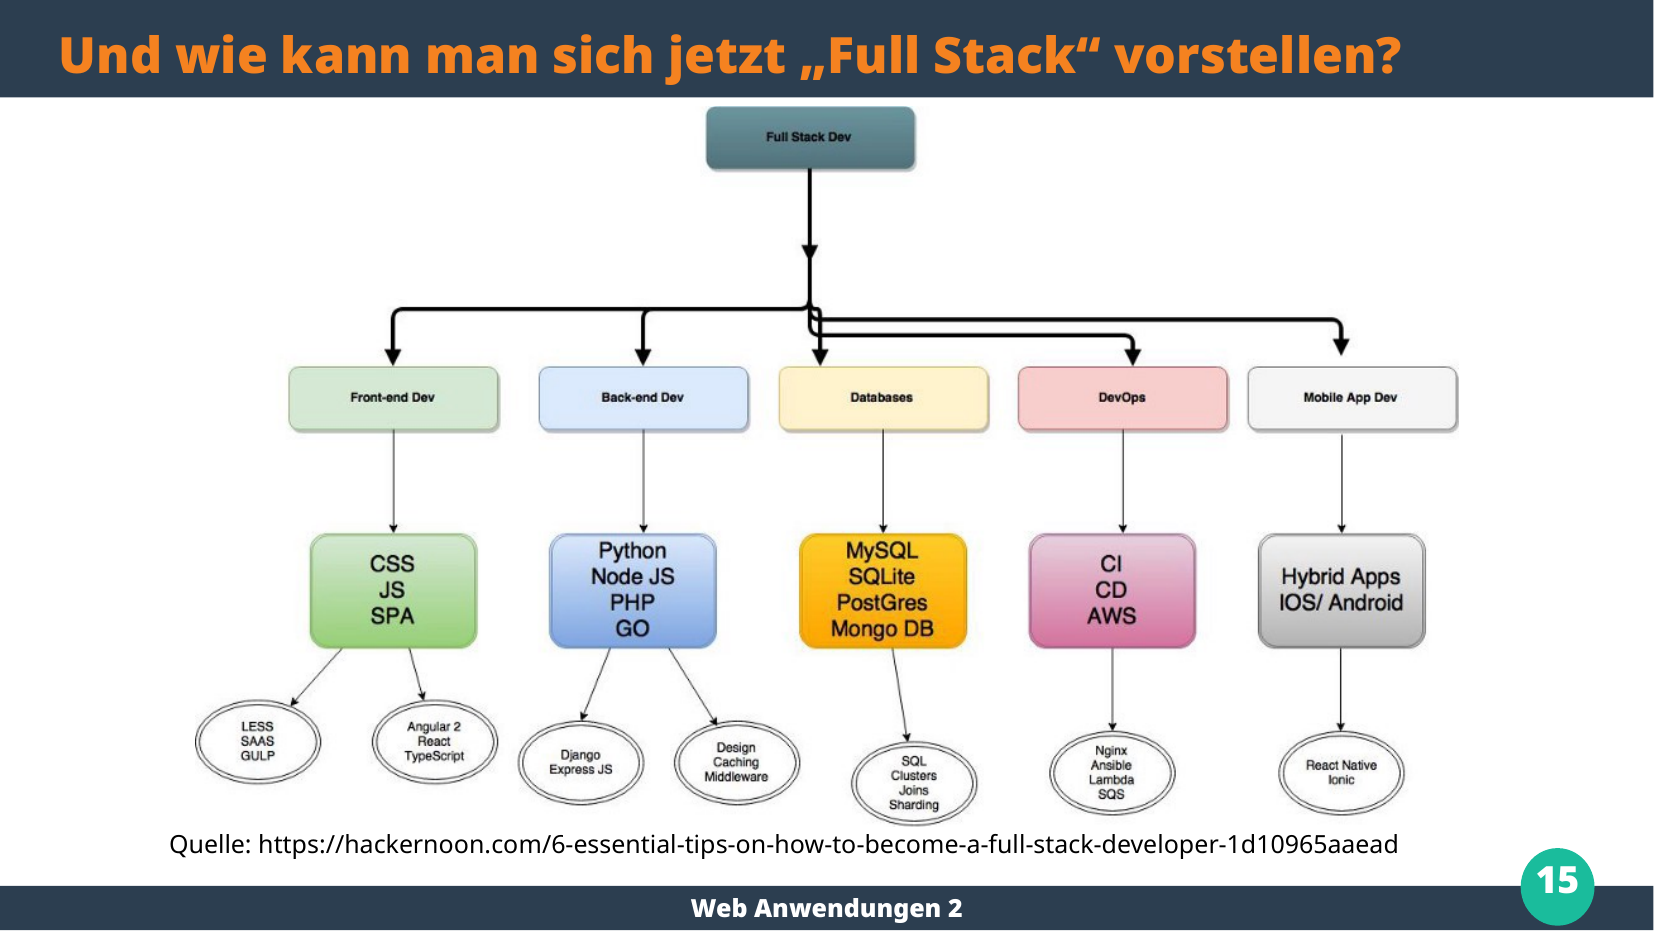

# Und wie kann man sich jetzt „Full Stack“ vorstellen?
Quelle: https://hackernoon.com/6-essential-tips-on-how-to-become-a-full-stack-developer-1d10965aaead
15